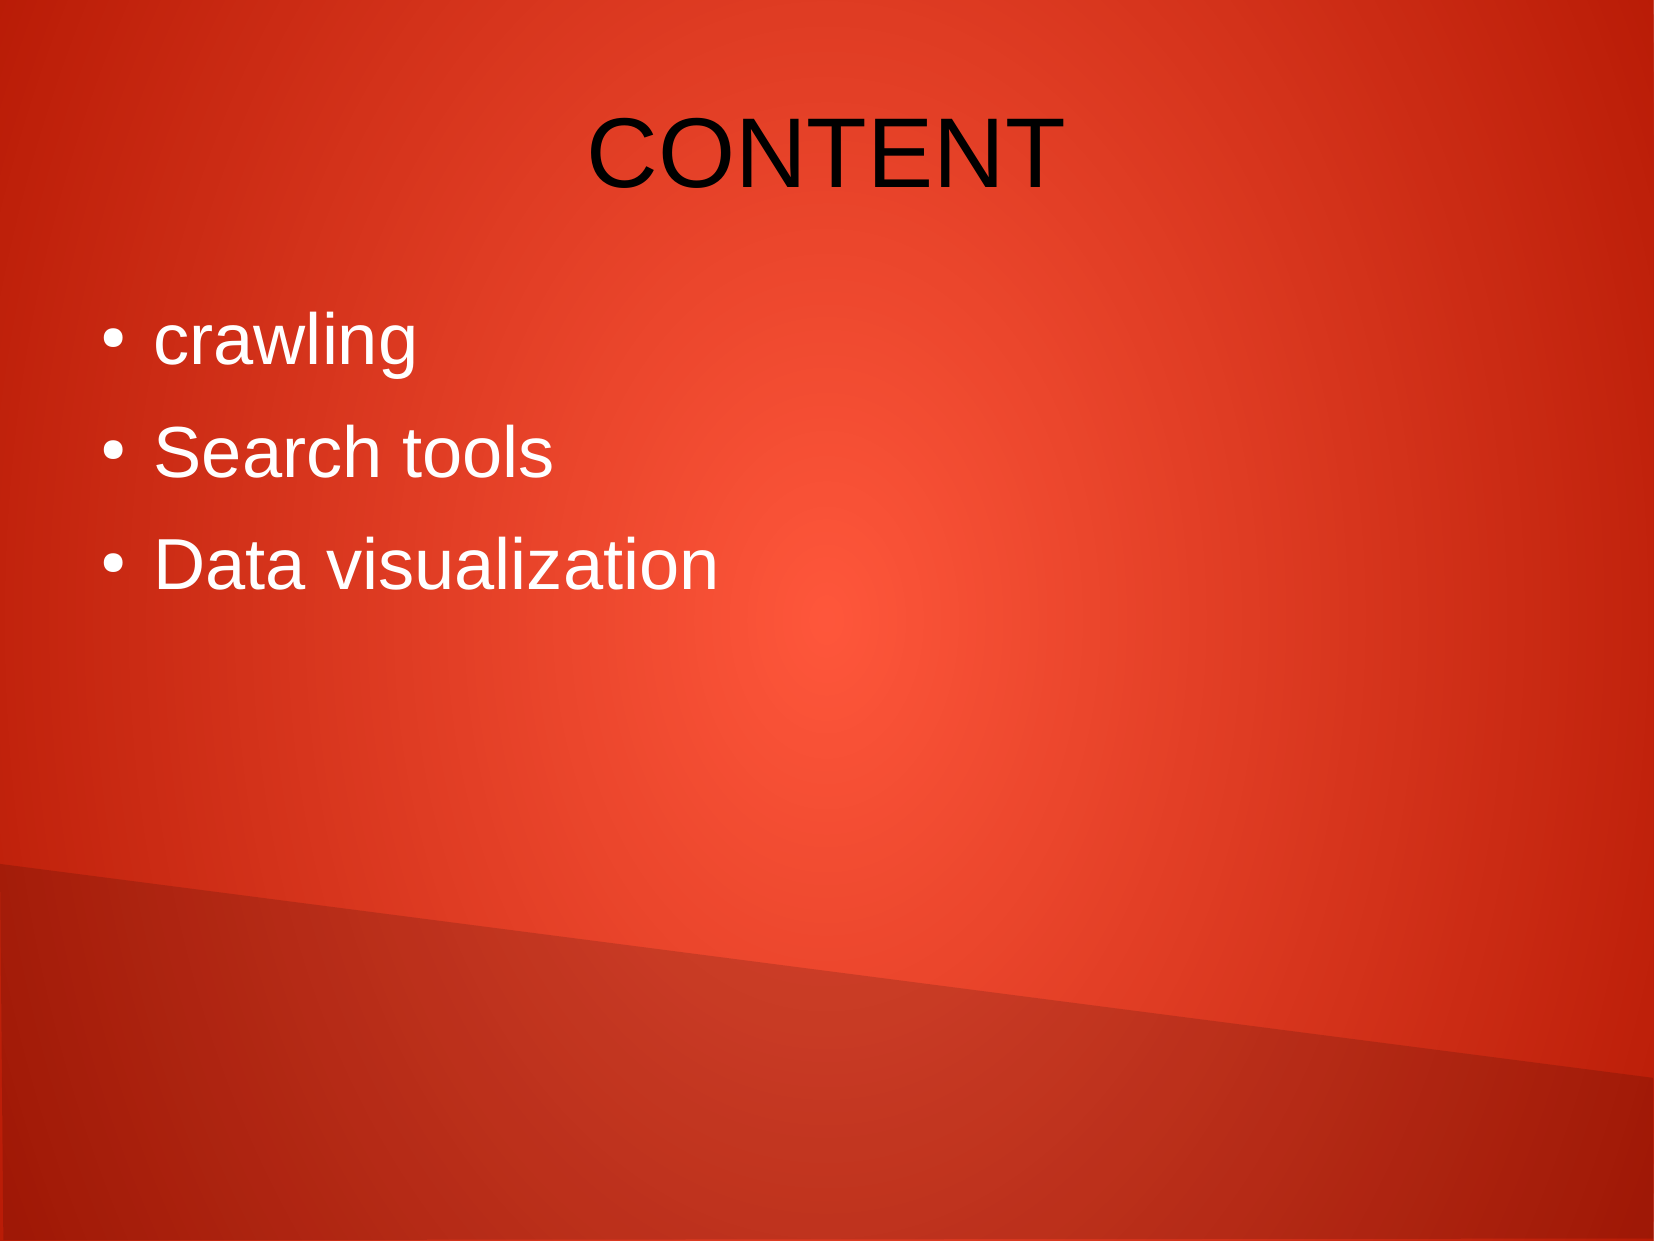

# CONTENT
crawling
Search tools
Data visualization